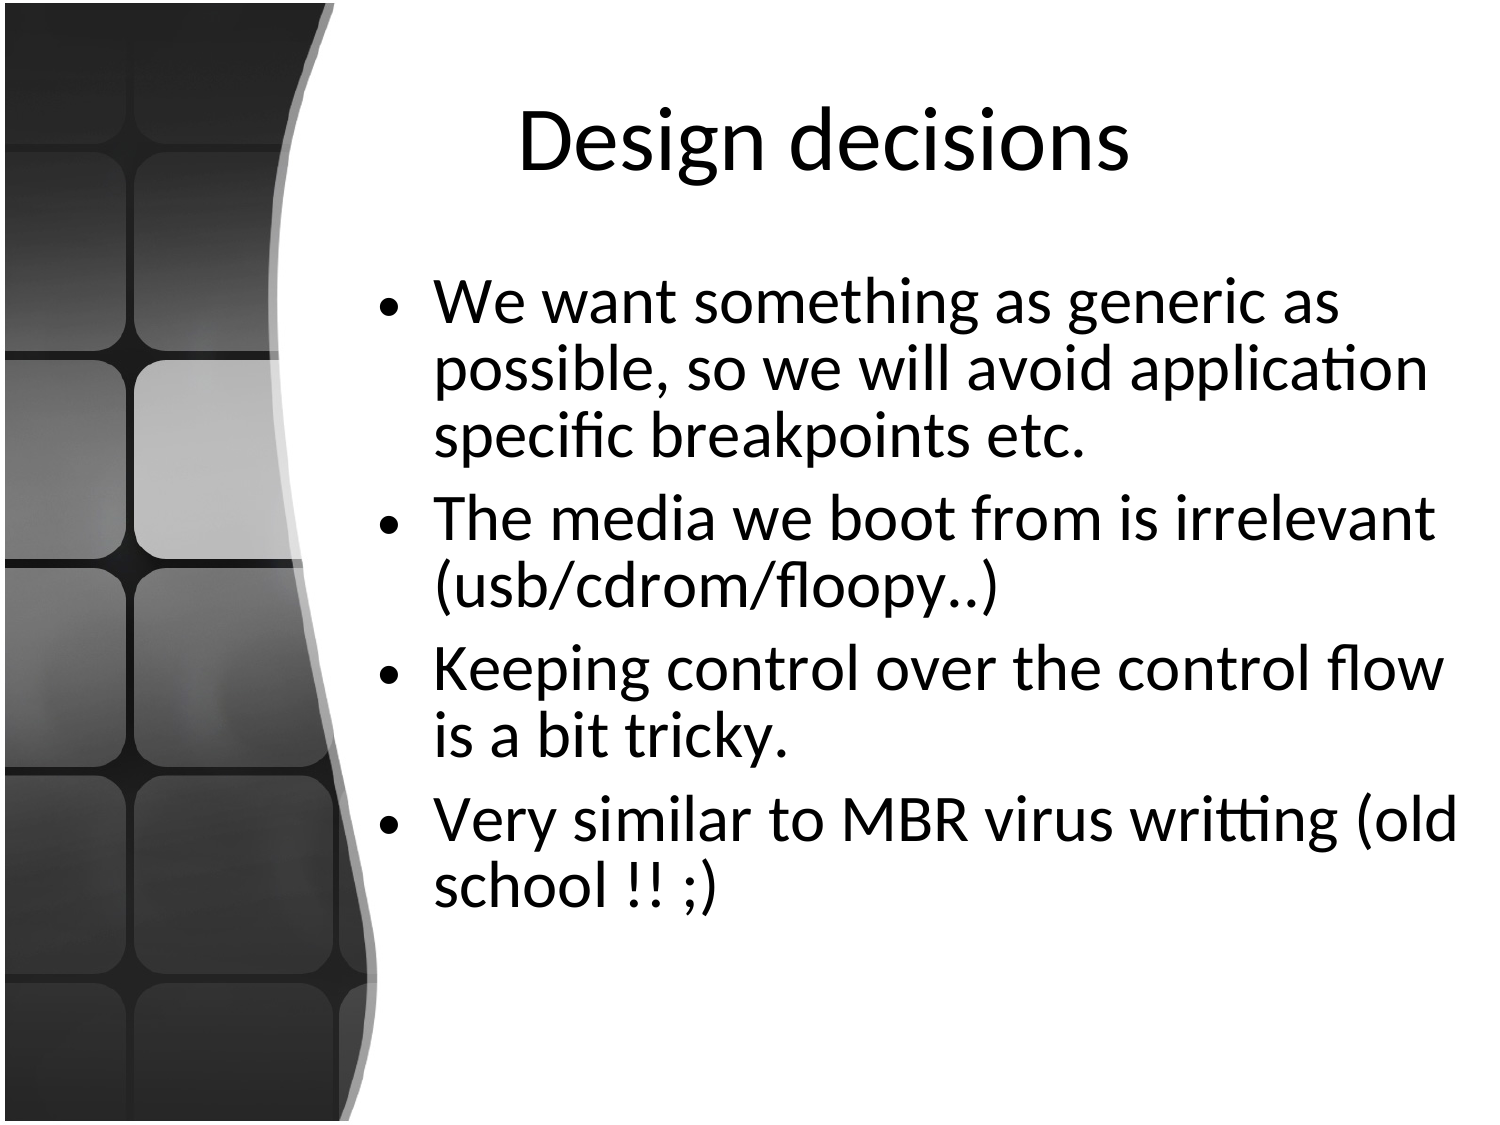

# Design decisions
We want something as generic as possible, so we will avoid application specific breakpoints etc.
The media we boot from is irrelevant (usb/cdrom/floopy..)
Keeping control over the control flow is a bit tricky.
Very similar to MBR virus writting (old school !! ;)